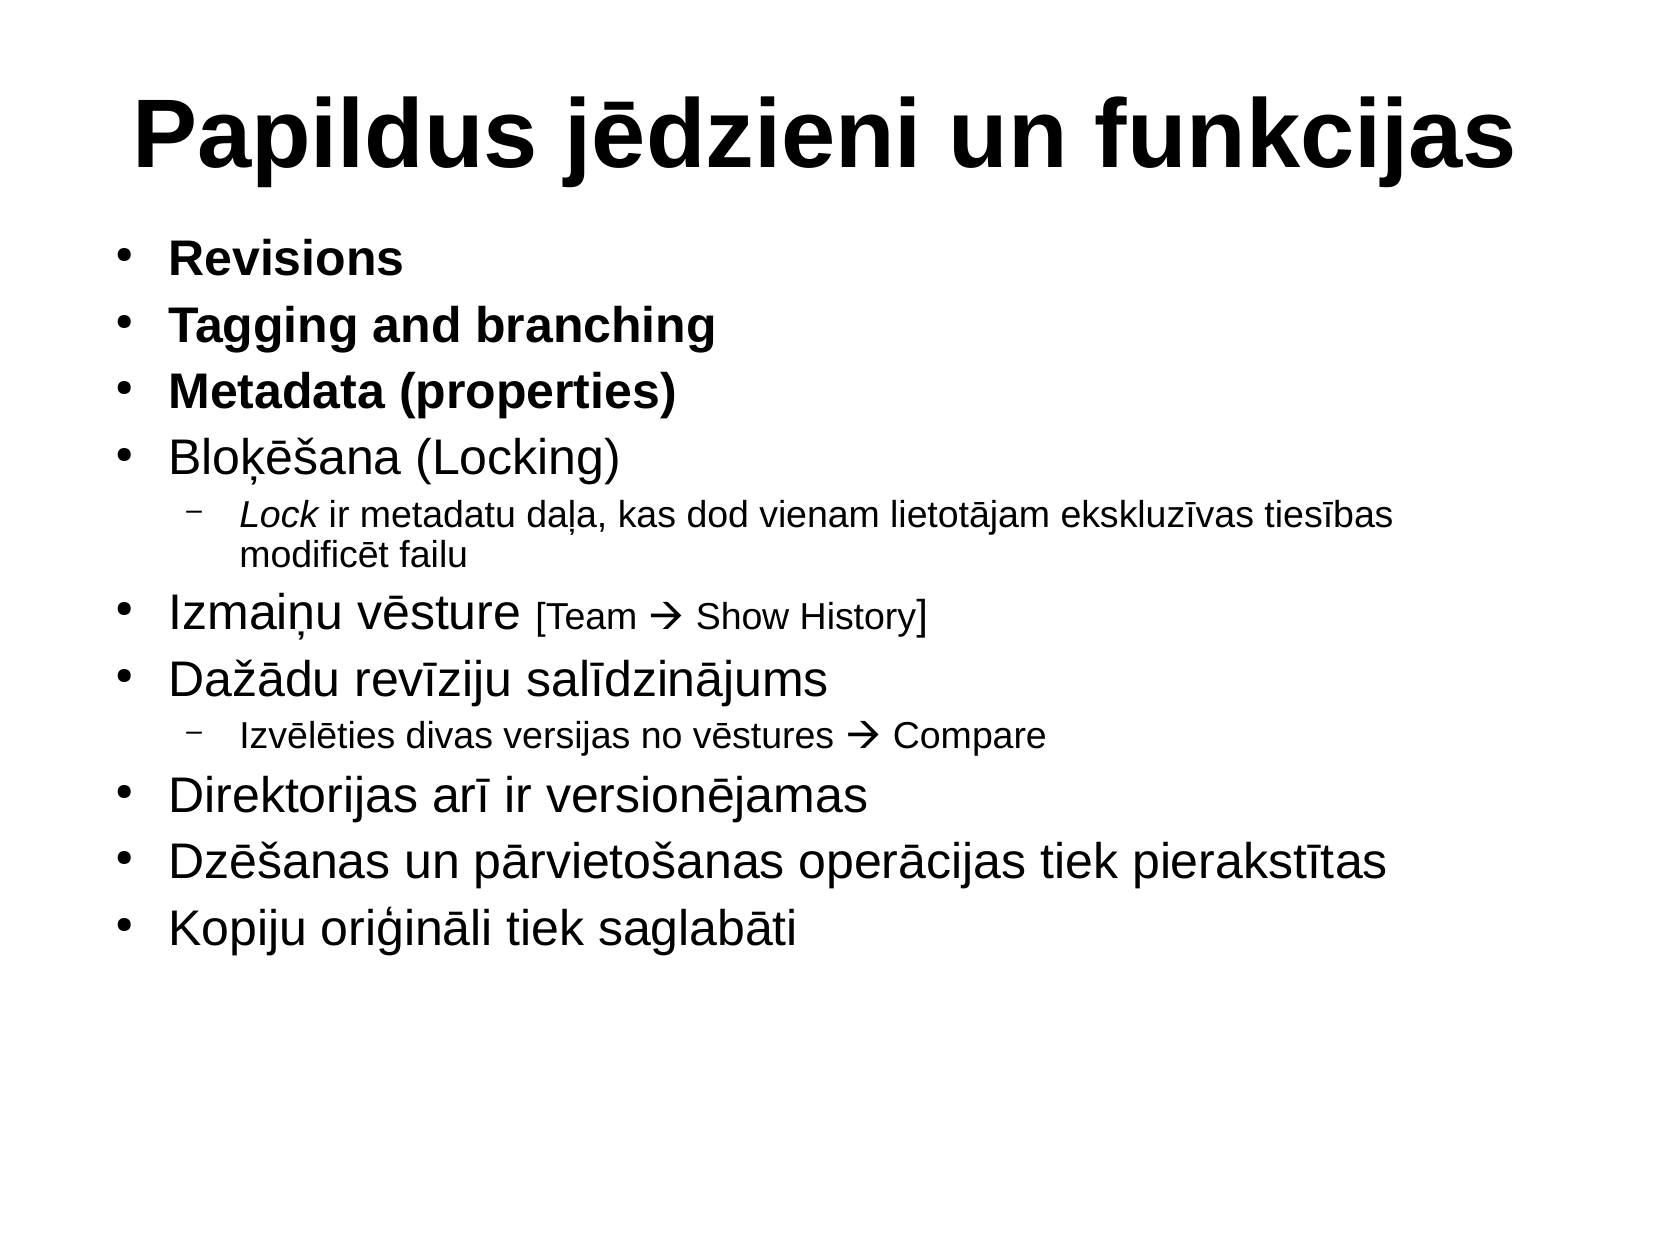

# Papildus jēdzieni un funkcijas
Revisions
Tagging and branching
Metadata (properties)
Bloķēšana (Locking)
Lock ir metadatu daļa, kas dod vienam lietotājam ekskluzīvas tiesības modificēt failu
Izmaiņu vēsture [Team  Show History]
Dažādu revīziju salīdzinājums
Izvēlēties divas versijas no vēstures  Compare
Direktorijas arī ir versionējamas
Dzēšanas un pārvietošanas operācijas tiek pierakstītas
Kopiju oriģināli tiek saglabāti